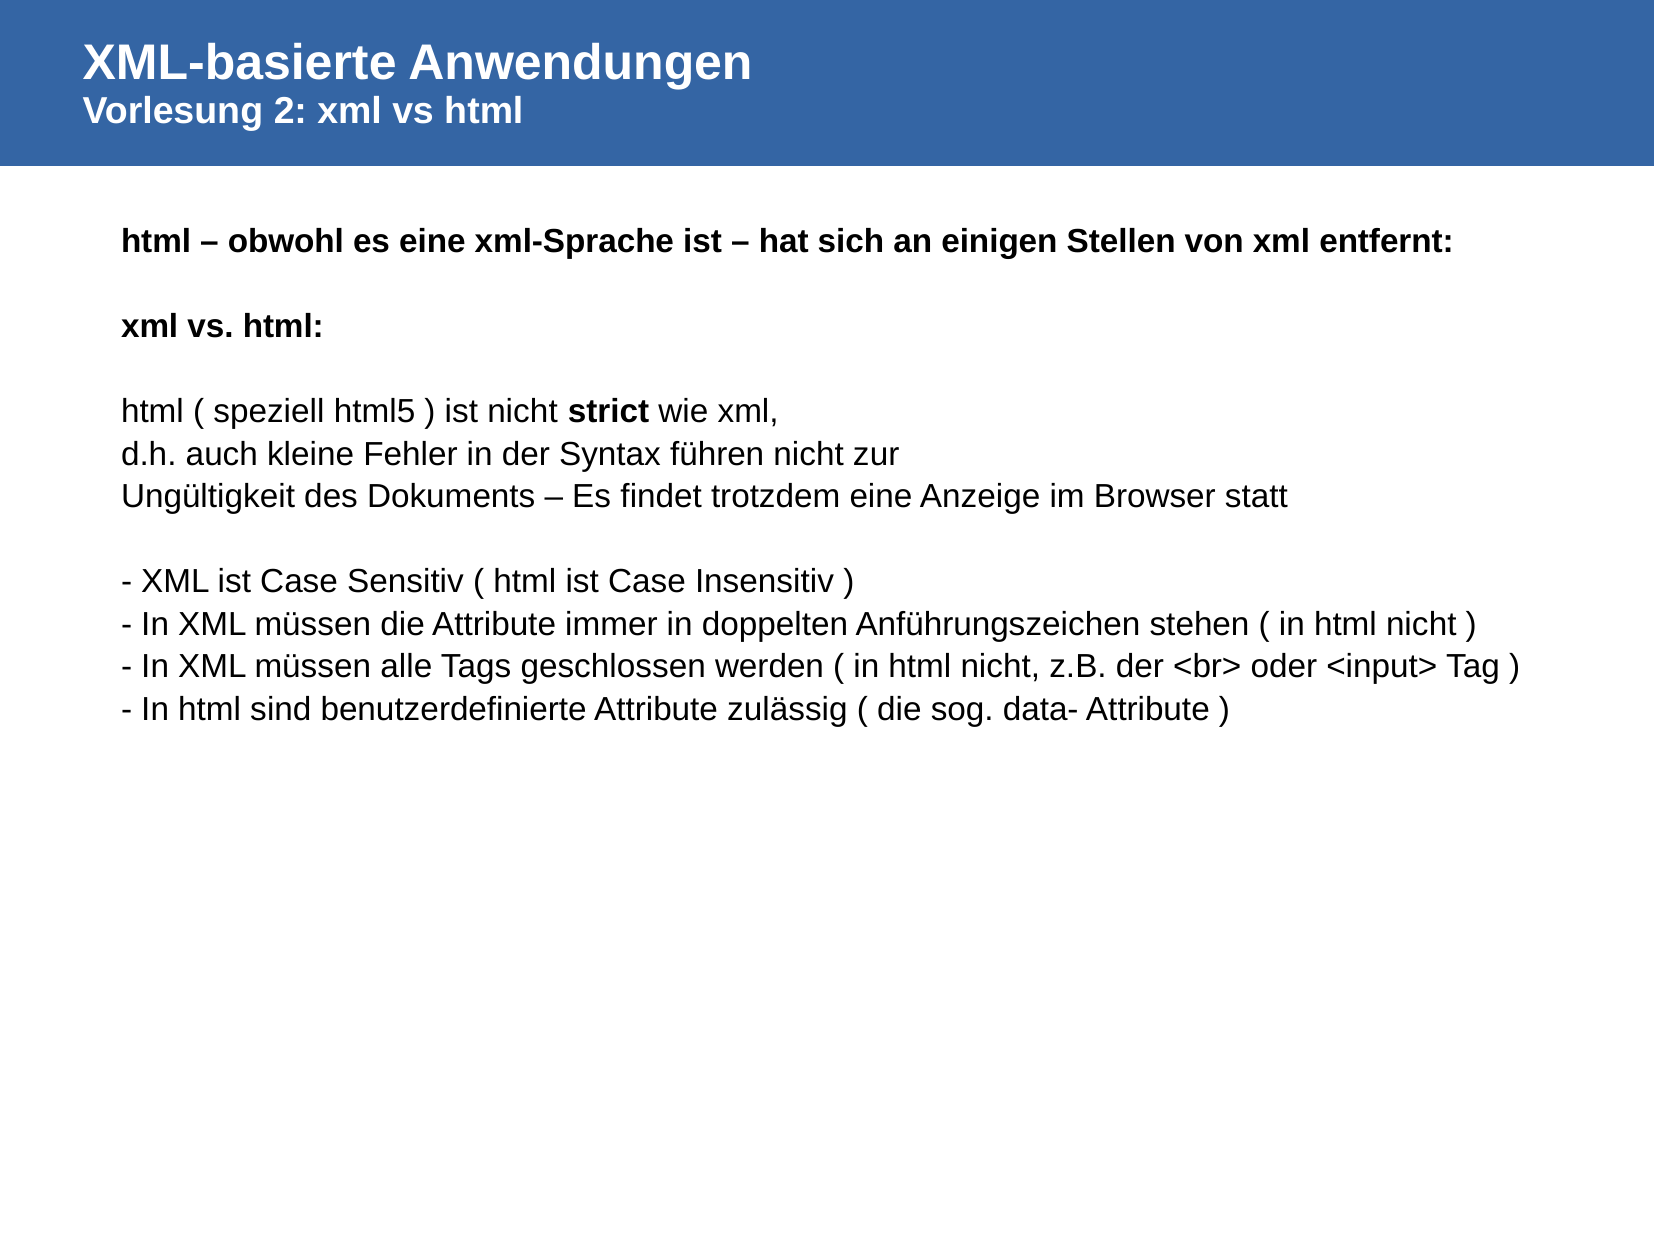

# XML-basierte Anwendungen Vorlesung 2: xml vs html
html – obwohl es eine xml-Sprache ist – hat sich an einigen Stellen von xml entfernt:
xml vs. html:
html ( speziell html5 ) ist nicht strict wie xml,
d.h. auch kleine Fehler in der Syntax führen nicht zur
Ungültigkeit des Dokuments – Es findet trotzdem eine Anzeige im Browser statt
- XML ist Case Sensitiv ( html ist Case Insensitiv )
- In XML müssen die Attribute immer in doppelten Anführungszeichen stehen ( in html nicht )
- In XML müssen alle Tags geschlossen werden ( in html nicht, z.B. der <br> oder <input> Tag )
- In html sind benutzerdefinierte Attribute zulässig ( die sog. data- Attribute )